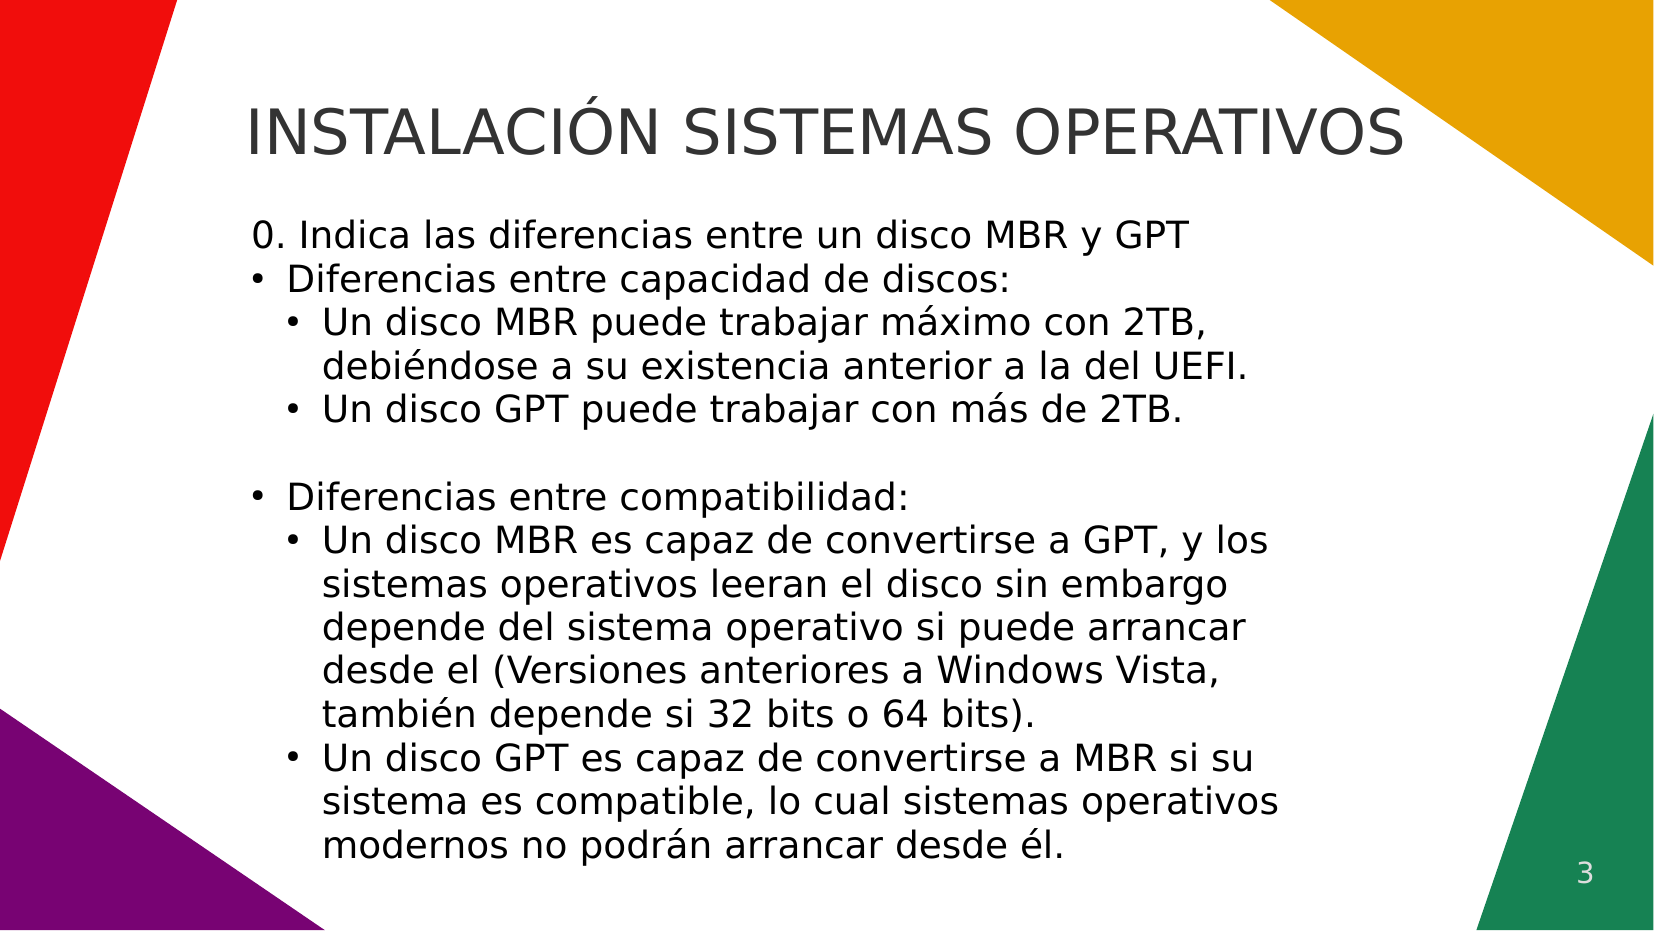

# INSTALACIÓN SISTEMAS OPERATIVOS
0. Indica las diferencias entre un disco MBR y GPT
Diferencias entre capacidad de discos:
Un disco MBR puede trabajar máximo con 2TB, debiéndose a su existencia anterior a la del UEFI.
Un disco GPT puede trabajar con más de 2TB.
Diferencias entre compatibilidad:
Un disco MBR es capaz de convertirse a GPT, y los sistemas operativos leeran el disco sin embargo depende del sistema operativo si puede arrancar desde el (Versiones anteriores a Windows Vista, también depende si 32 bits o 64 bits).
Un disco GPT es capaz de convertirse a MBR si su sistema es compatible, lo cual sistemas operativos modernos no podrán arrancar desde él.
3